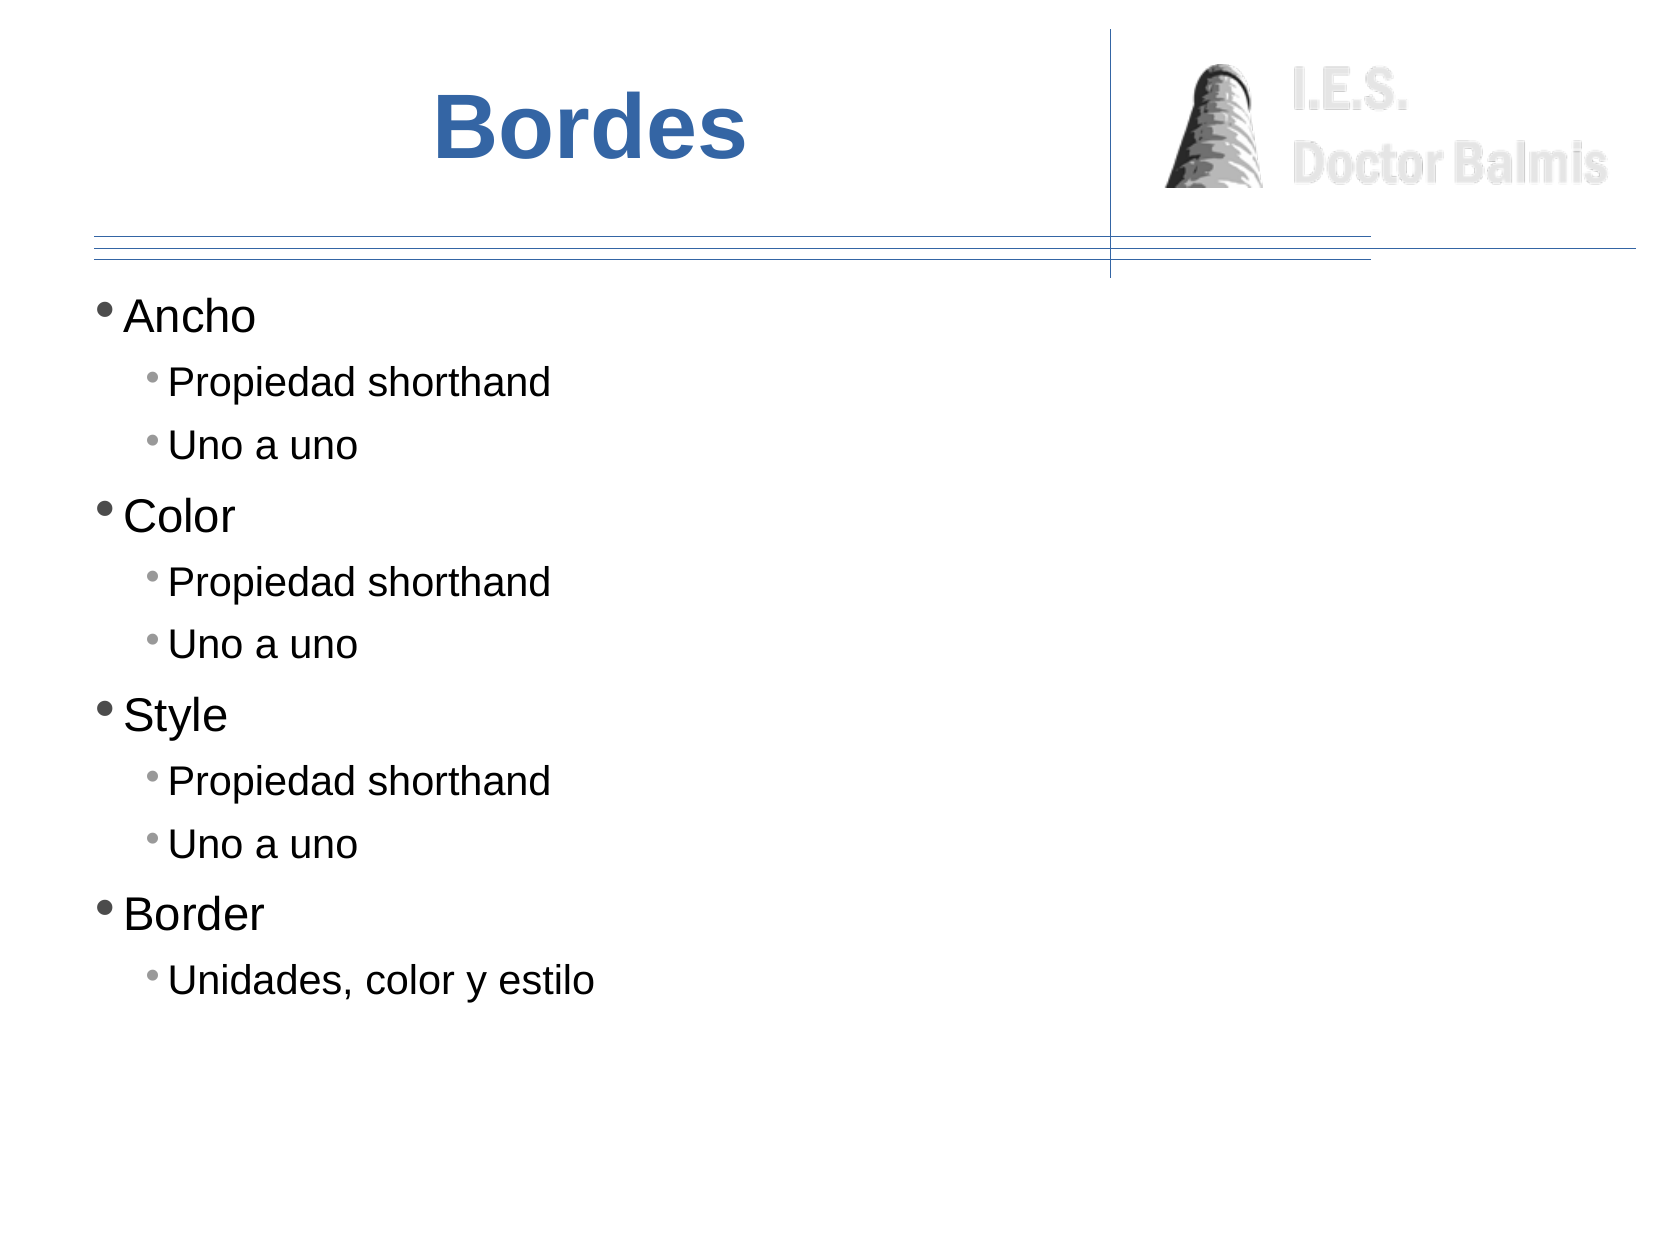

# Bordes
 Ancho
 Propiedad shorthand
 Uno a uno
 Color
 Propiedad shorthand
 Uno a uno
 Style
 Propiedad shorthand
 Uno a uno
 Border
 Unidades, color y estilo